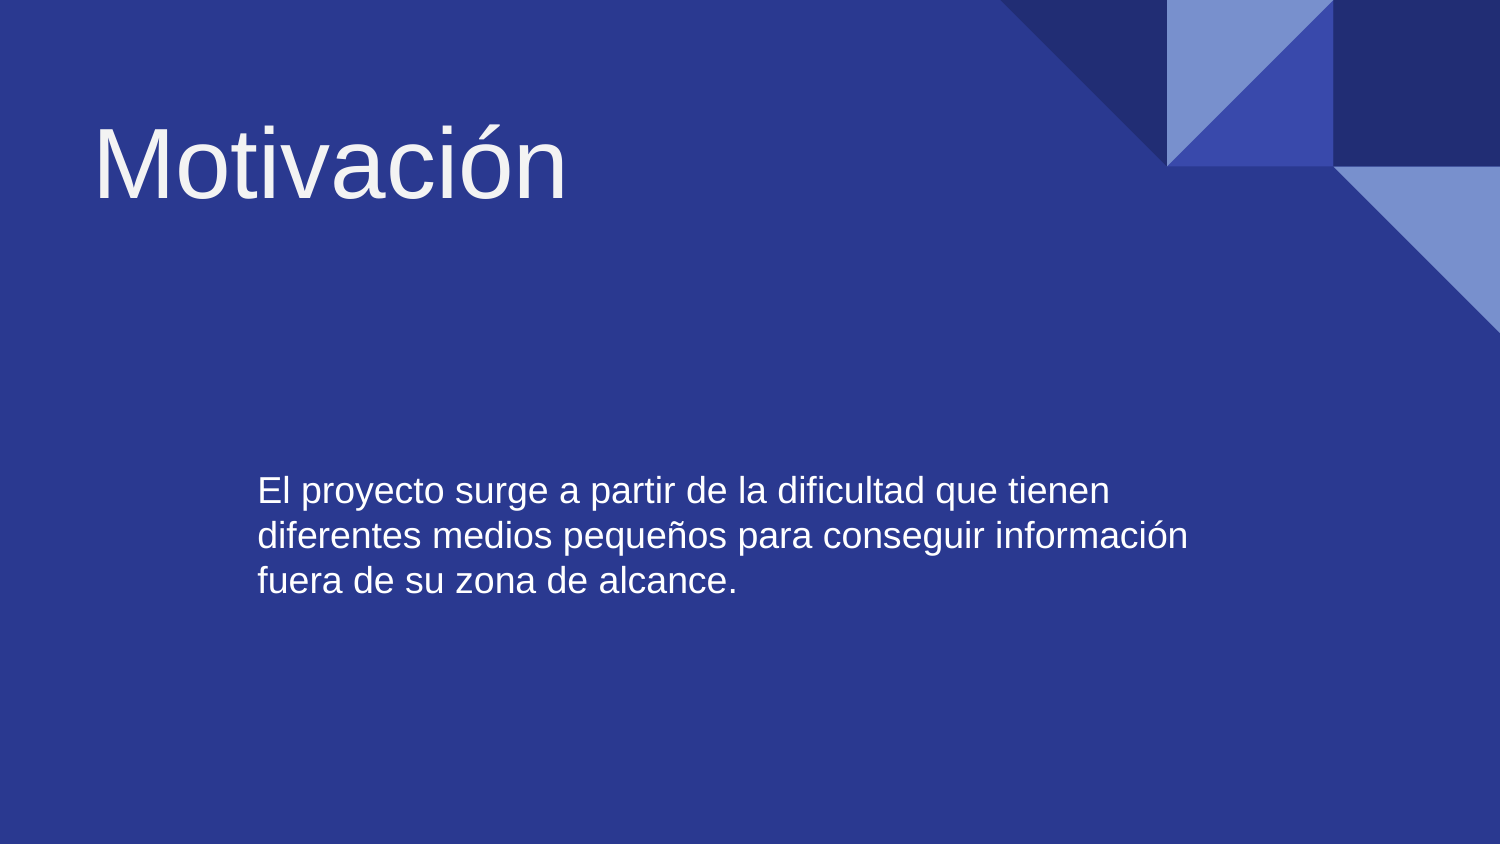

Motivación
El proyecto surge a partir de la dificultad que tienen diferentes medios pequeños para conseguir información fuera de su zona de alcance.